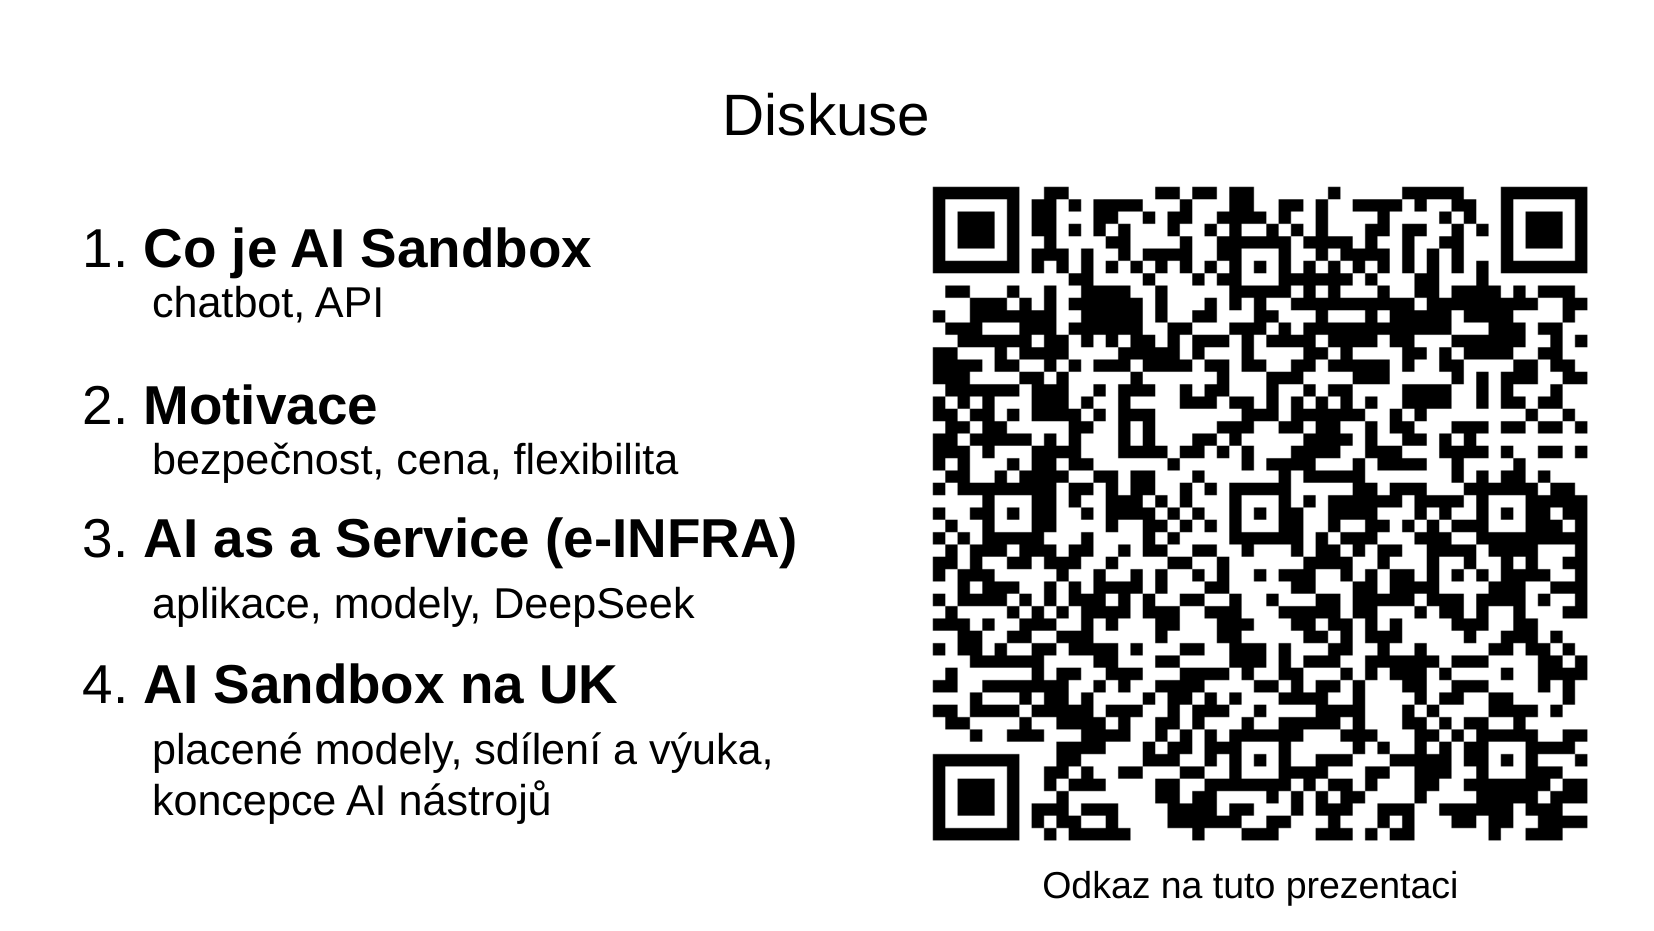

# Diskuse
1. Co je AI Sandbox
	chatbot, API
2. Motivace
	bezpečnost, cena, flexibilita
3. AI as a Service (e-INFRA)
	aplikace, modely, DeepSeek
4. AI Sandbox na UK
	placené modely, sdílení a výuka,
	koncepce AI nástrojů
Odkaz na tuto prezentaci